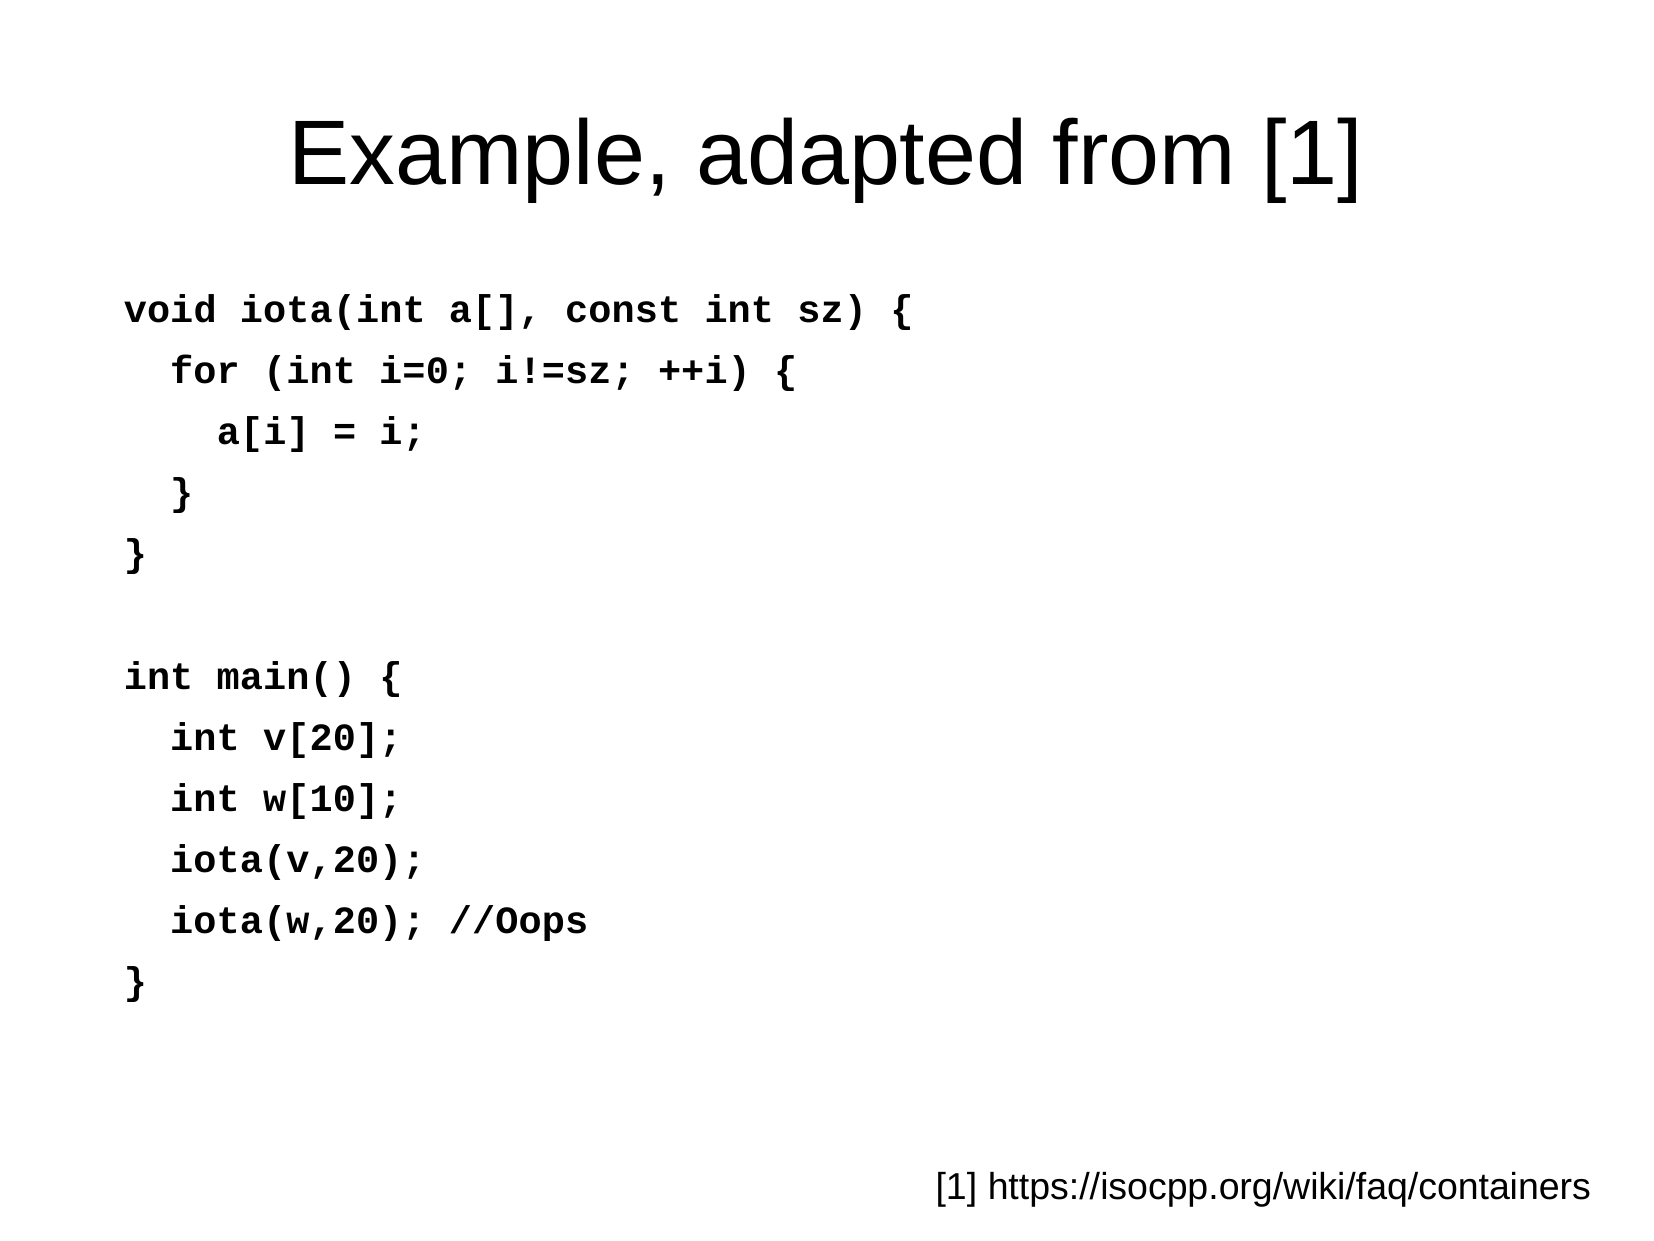

# Example, adapted from [1]
void iota(int a[], const int sz) {
 for (int i=0; i!=sz; ++i) {
 a[i] = i;
 }
}
int main() {
 int v[20];
 int w[10];
 iota(v,20);
 iota(w,20); //Oops
}
[1] https://isocpp.org/wiki/faq/containers